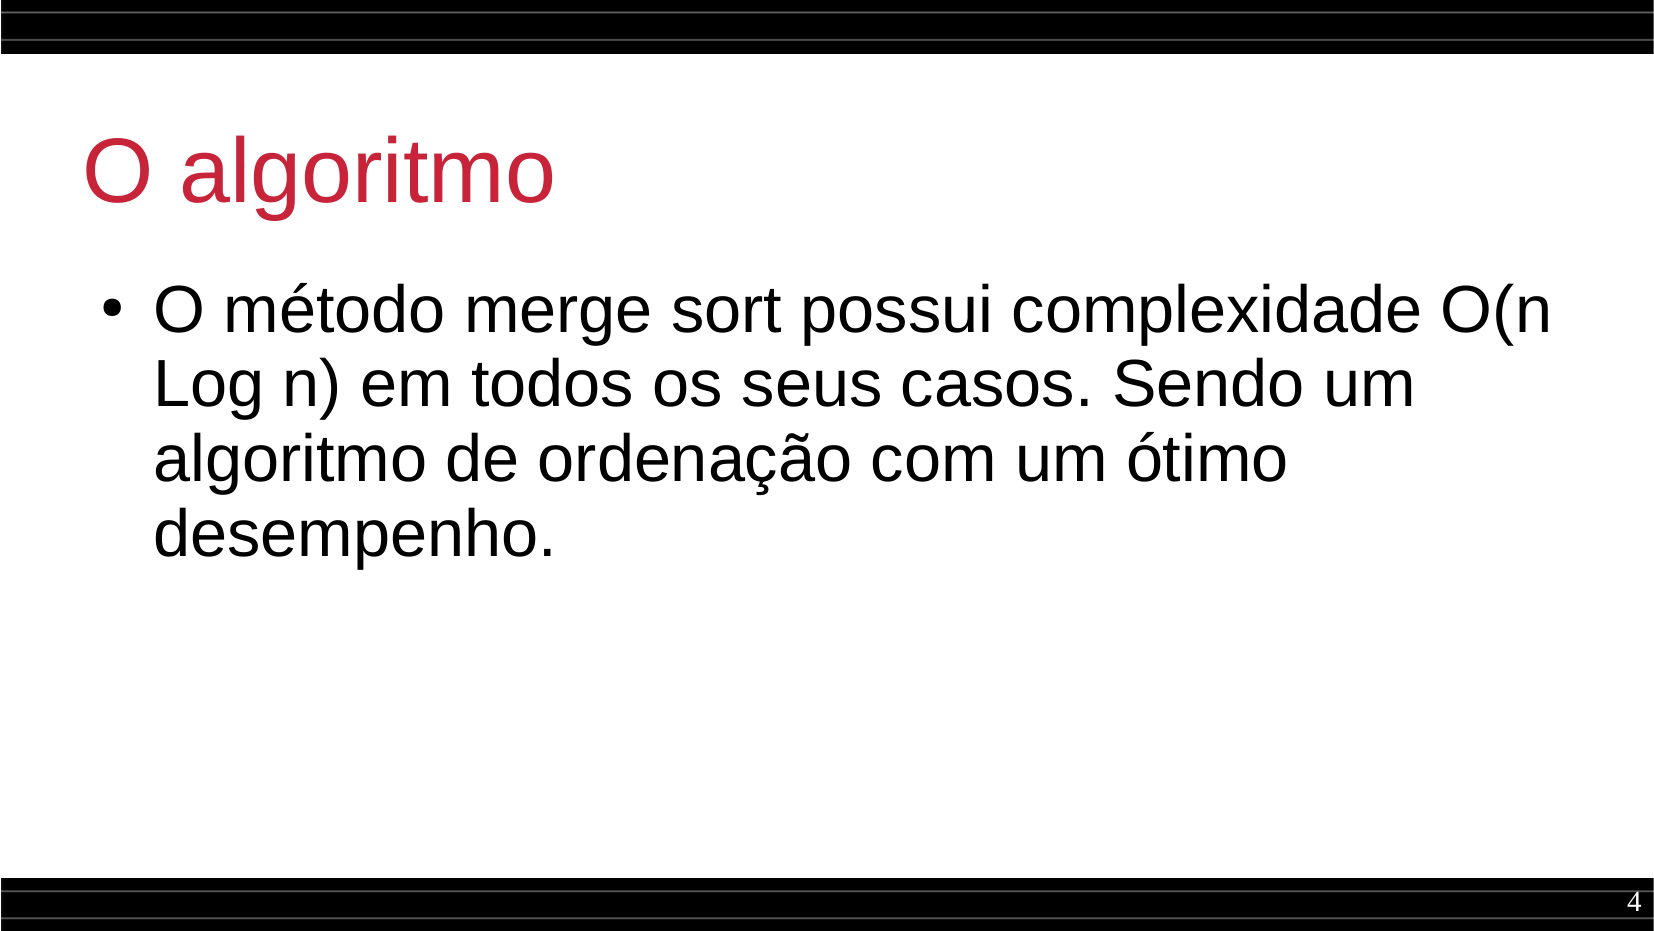

# O algoritmo
O método merge sort possui complexidade O(n Log n) em todos os seus casos. Sendo um algoritmo de ordenação com um ótimo desempenho.